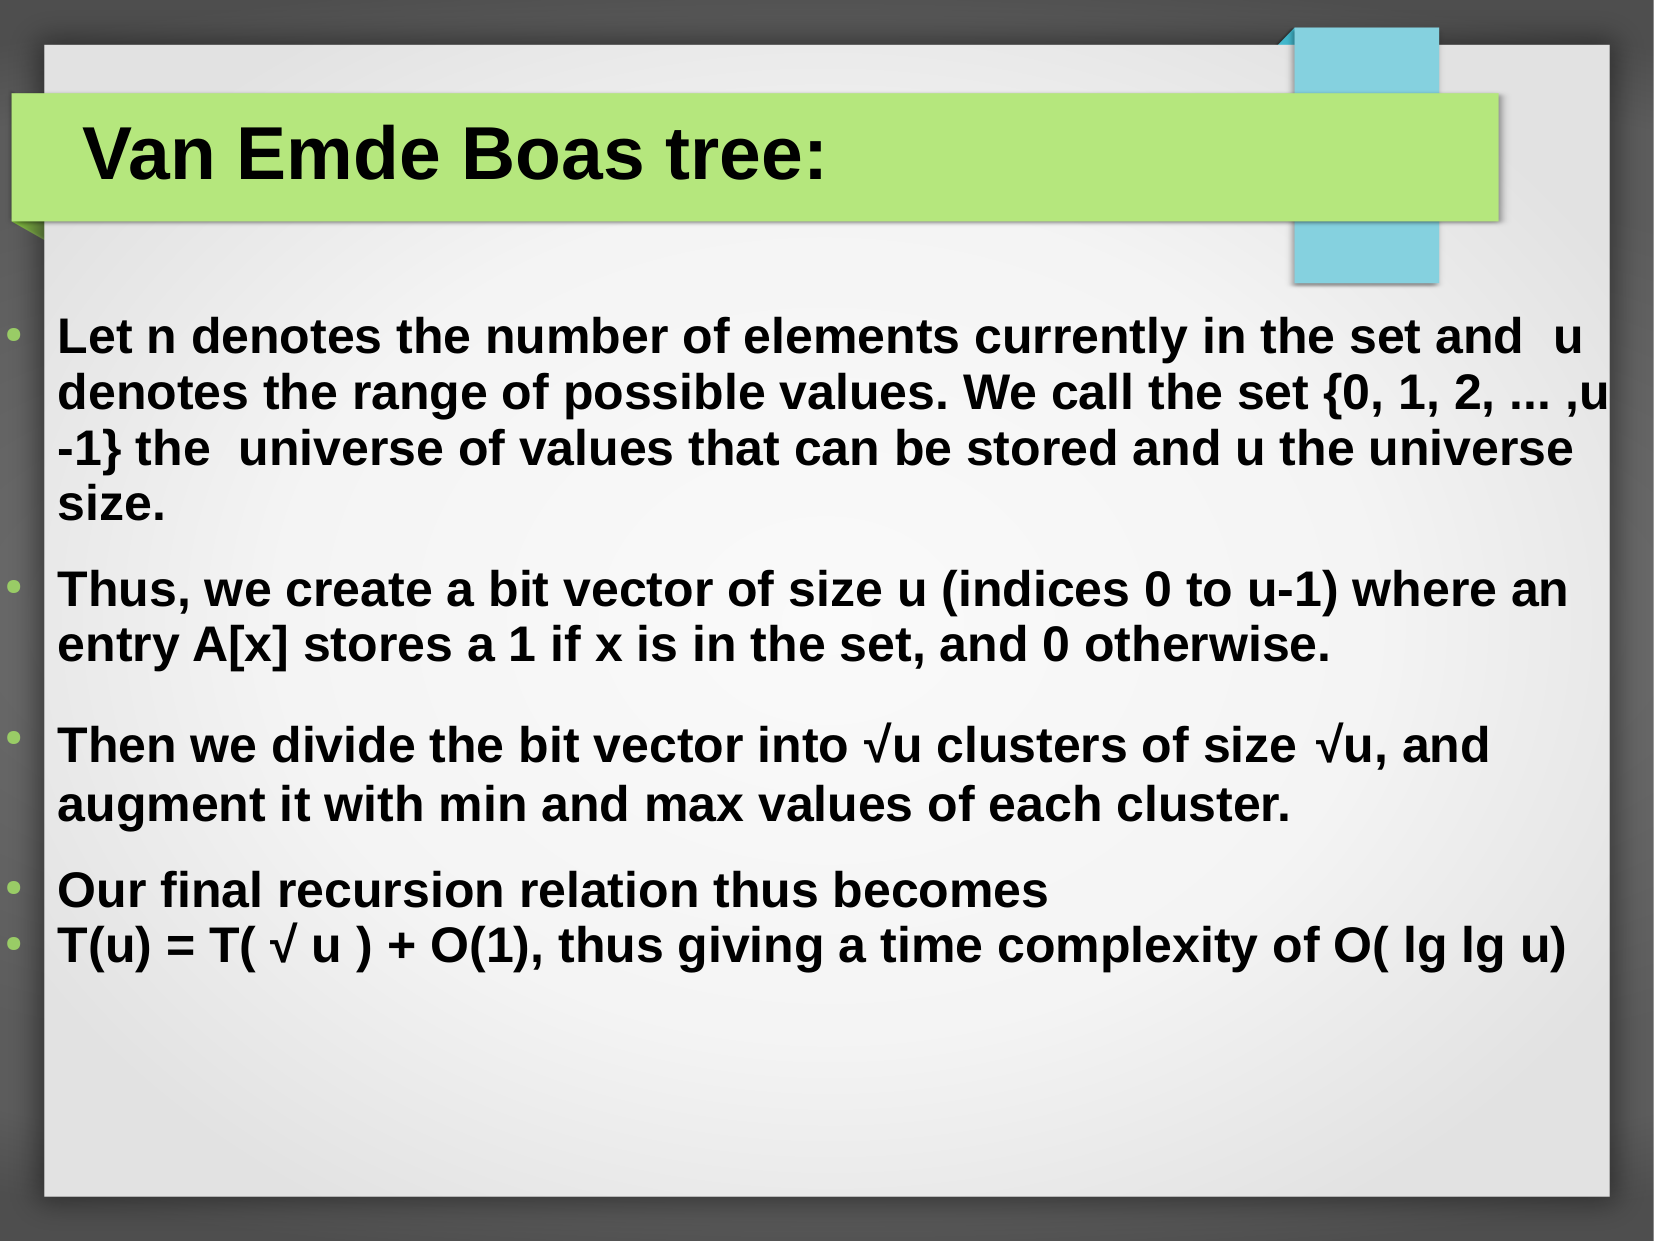

# Van Emde Boas tree:
Let n denotes the number of elements currently in the set and ​ u denotes the range of possible values. We call the set {0, 1, 2, ... ,u -1} the ​ universe of values that can be stored and u the universe size.
Thus, we create a bit vector of size u (indices 0 to u-1) where an entry A[x] stores a 1 if x is in the set, and 0 otherwise.
Then we divide the bit vector into √u clusters of size √u, and augment it with min and max values of each cluster.
Our final recursion relation thus becomes
T(u) = T( √ u ) + O(1), thus giving a time complexity of O( lg lg u)